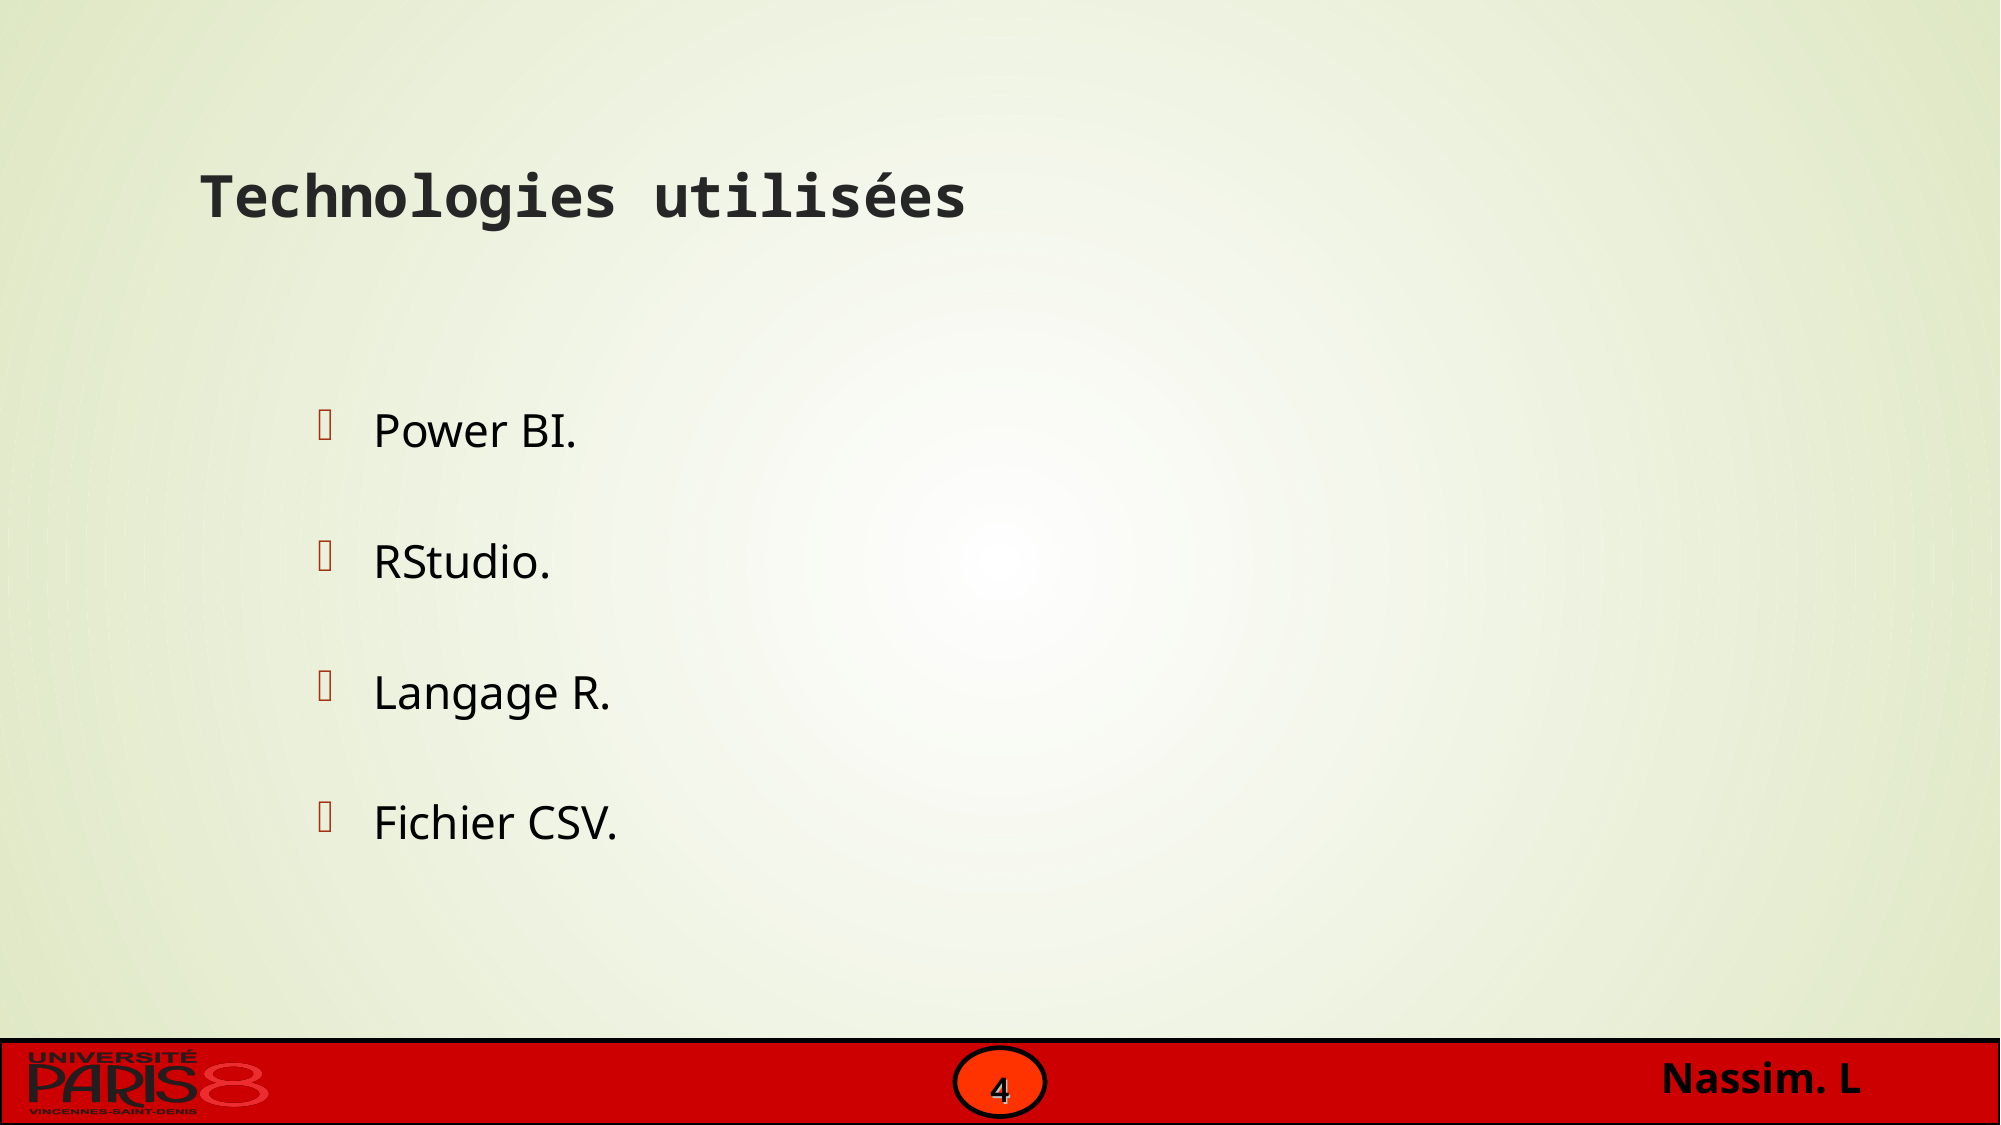

# Technologies utilisées
Power BI.
RStudio.
Langage R.
Fichier CSV.
	Nassim. L
4